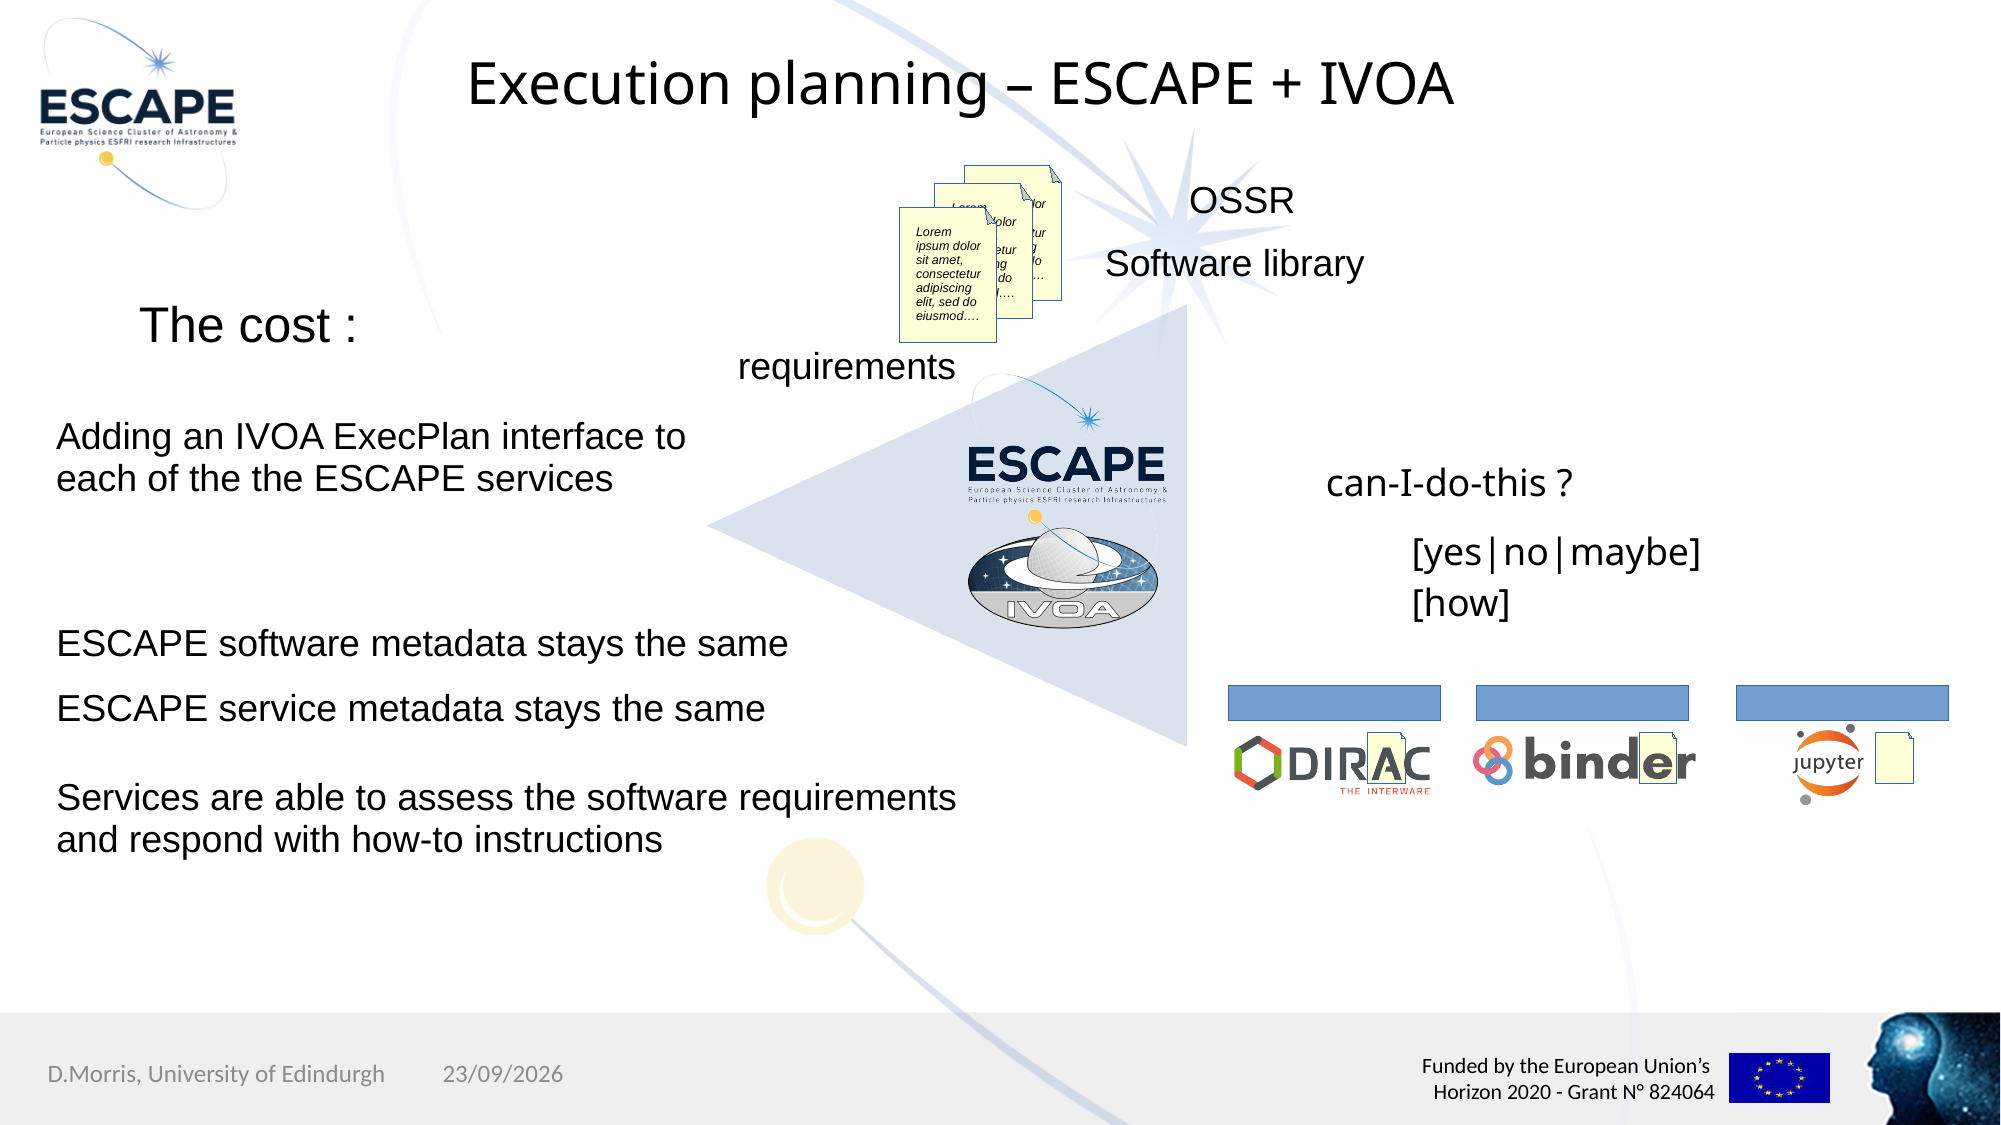

# Execution planning – ESCAPE + IVOA
Lorem ipsum dolor sit amet, consectetur adipiscing elit, sed do eiusmod….
Lorem ipsum dolor sit amet, consectetur adipiscing elit, sed do eiusmod….
Lorem ipsum dolor sit amet, consectetur adipiscing elit, sed do eiusmod….
requirements
OSSR
Software library
The cost :
Adding an IVOA ExecPlan interface to
each of the the ESCAPE services
can-I-do-this ?
[yes|no|maybe]
[how]
ESCAPE software metadata stays the same
ESCAPE service metadata stays the same
Services are able to assess the software requirements
and respond with how-to instructions
D.Morris, University of Edindurgh